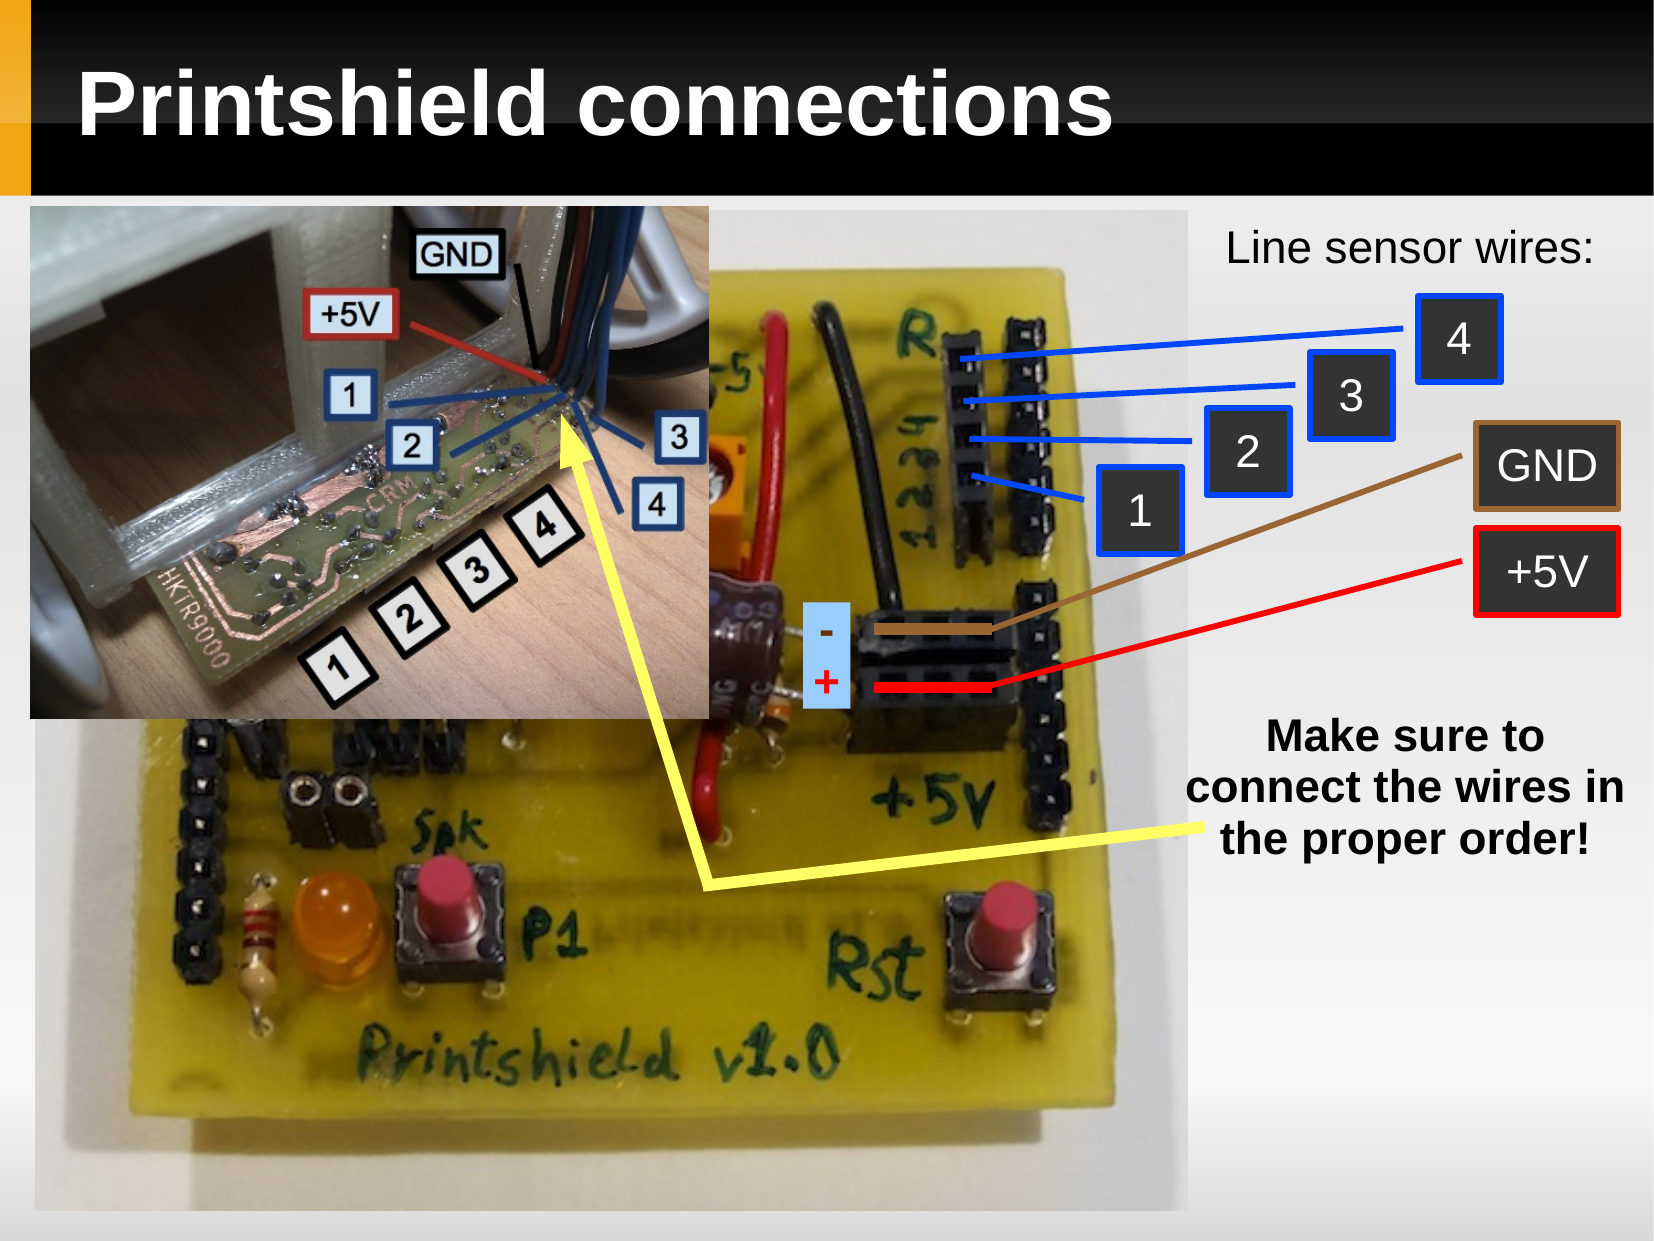

# Printshield connections
Line sensor wires:
4
3
2
GND
1
+5V
-
+
Make sure to connect the wires in the proper order!